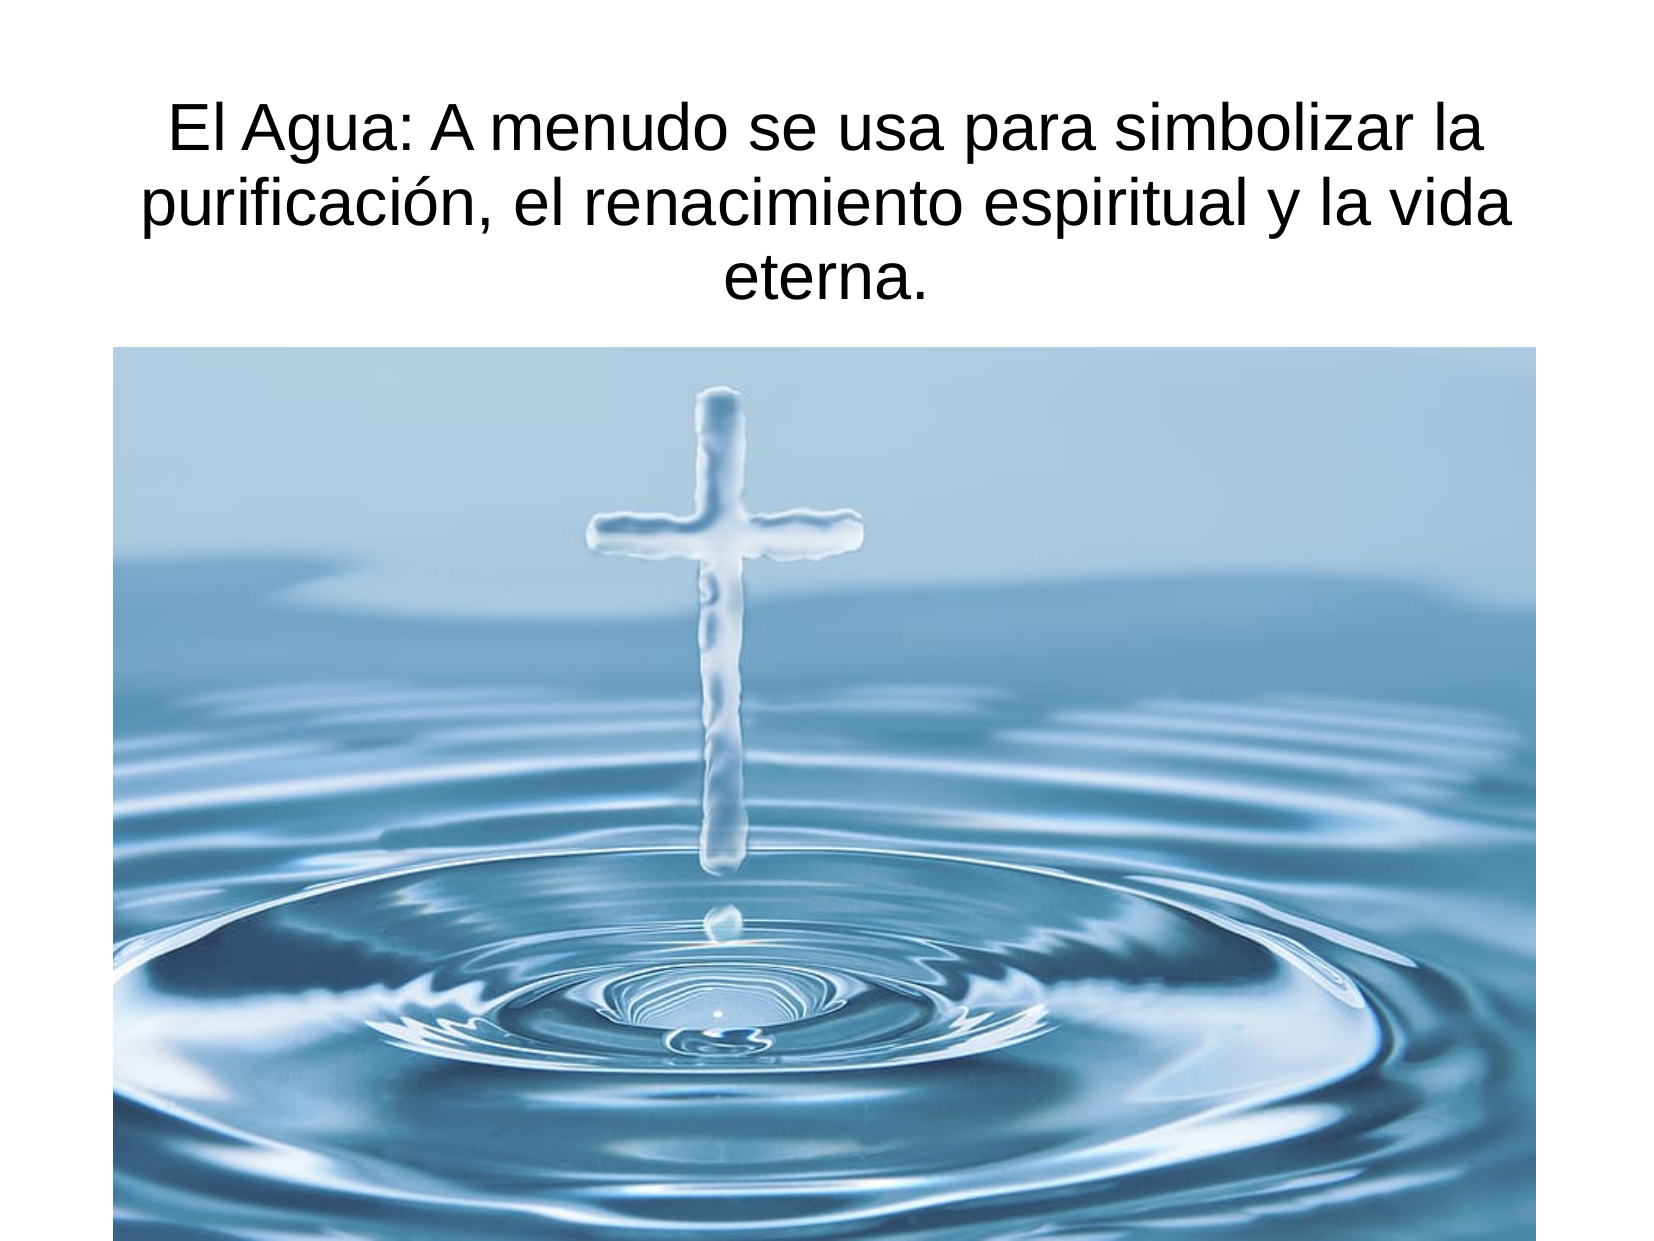

# El Agua: A menudo se usa para simbolizar la purificación, el renacimiento espiritual y la vida eterna.